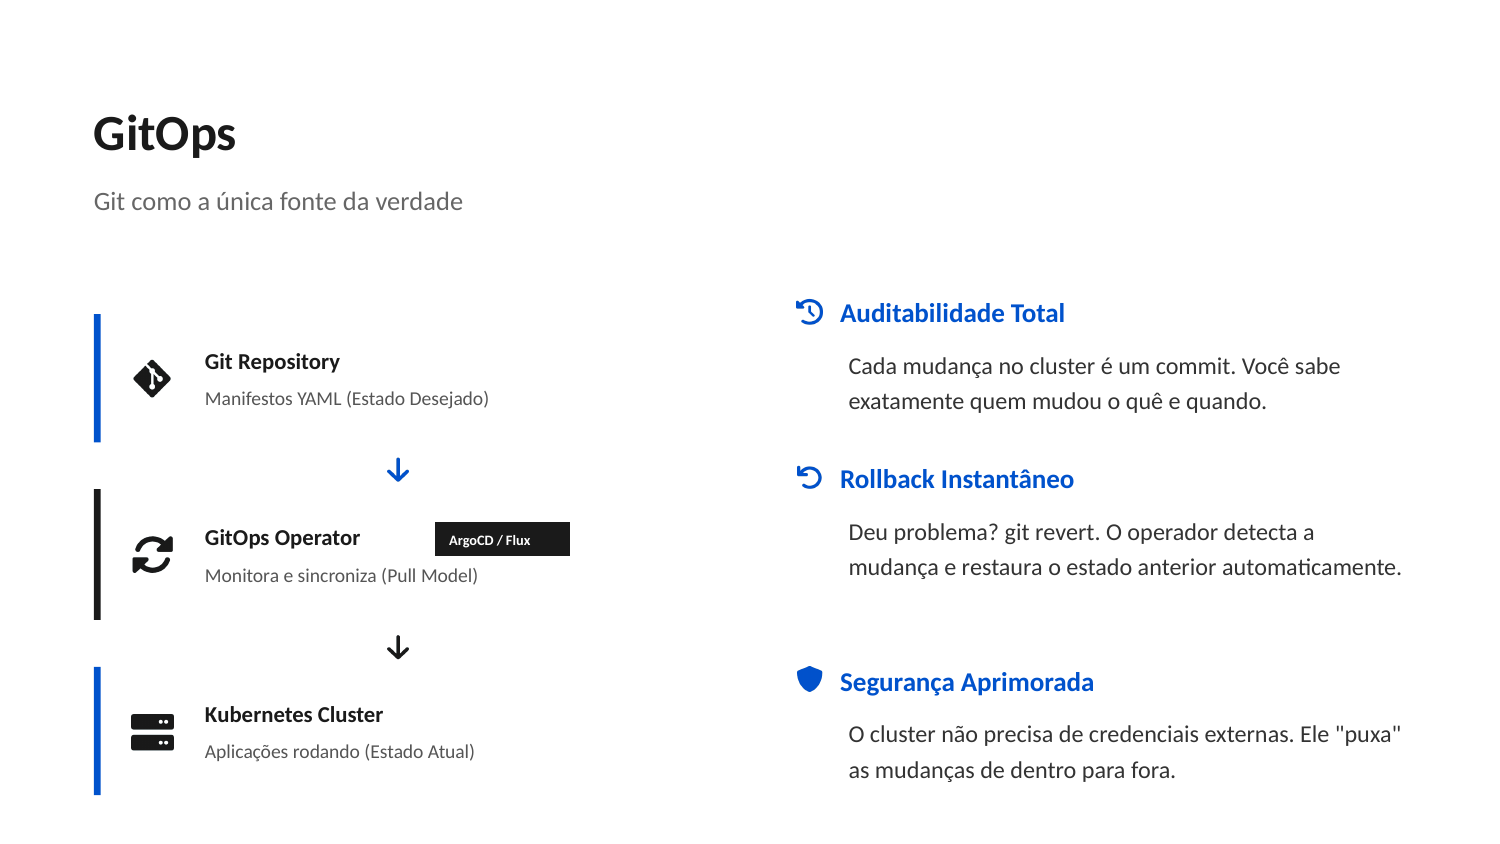

GitOps
Git como a única fonte da verdade
Auditabilidade Total
Git Repository
Cada mudança no cluster é um commit. Você sabe exatamente quem mudou o quê e quando.
Manifestos YAML (Estado Desejado)
Rollback Instantâneo
Deu problema? git revert. O operador detecta a mudança e restaura o estado anterior automaticamente.
GitOps Operator
ArgoCD / Flux
Monitora e sincroniza (Pull Model)
Segurança Aprimorada
Kubernetes Cluster
O cluster não precisa de credenciais externas. Ele "puxa" as mudanças de dentro para fora.
Aplicações rodando (Estado Atual)